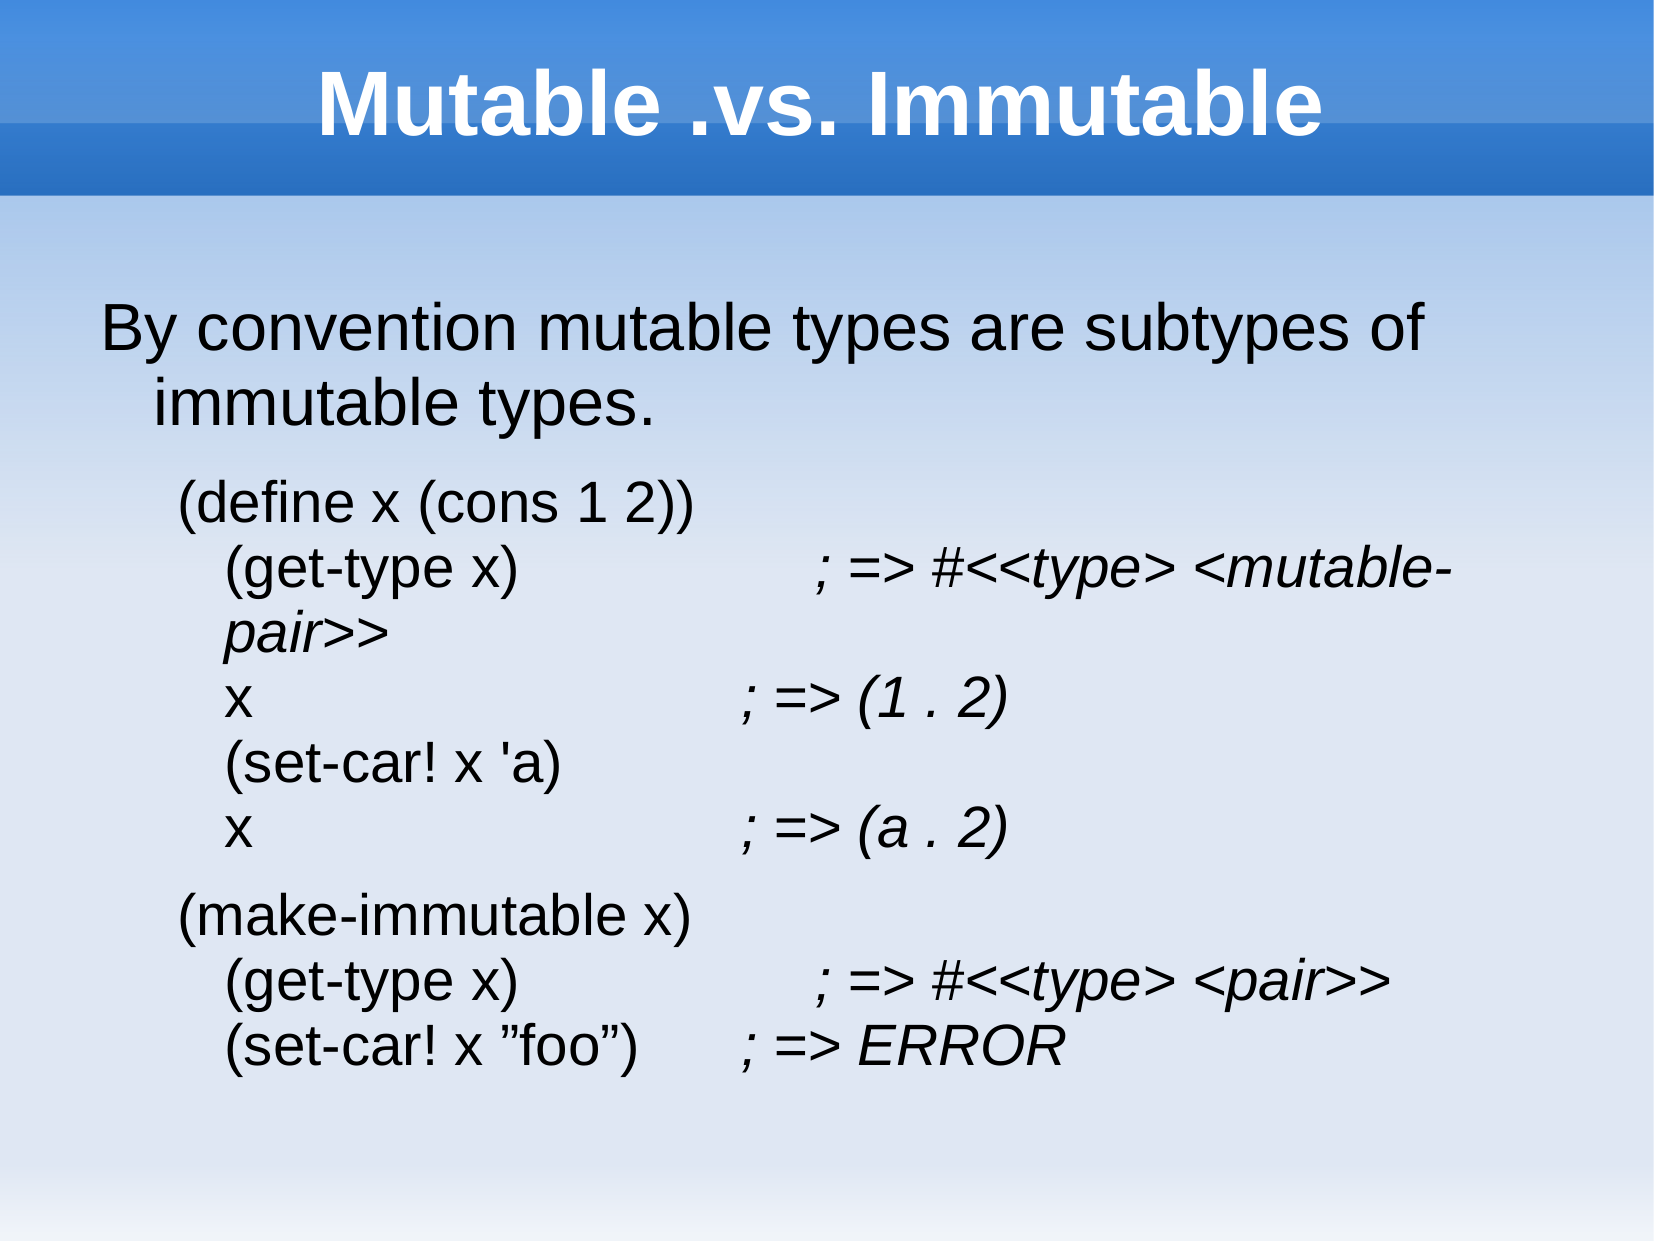

# Mutable .vs. Immutable
By convention mutable types are subtypes of immutable types.
(define x (cons 1 2))
(get-type x)				; => #<<type> <mutable-pair>>
x							; => (1 . 2)
(set-car! x 'a)
x							; => (a . 2)
(make-immutable x)
(get-type x)				; => #<<type> <pair>>
(set-car! x ”foo”)		; => ERROR